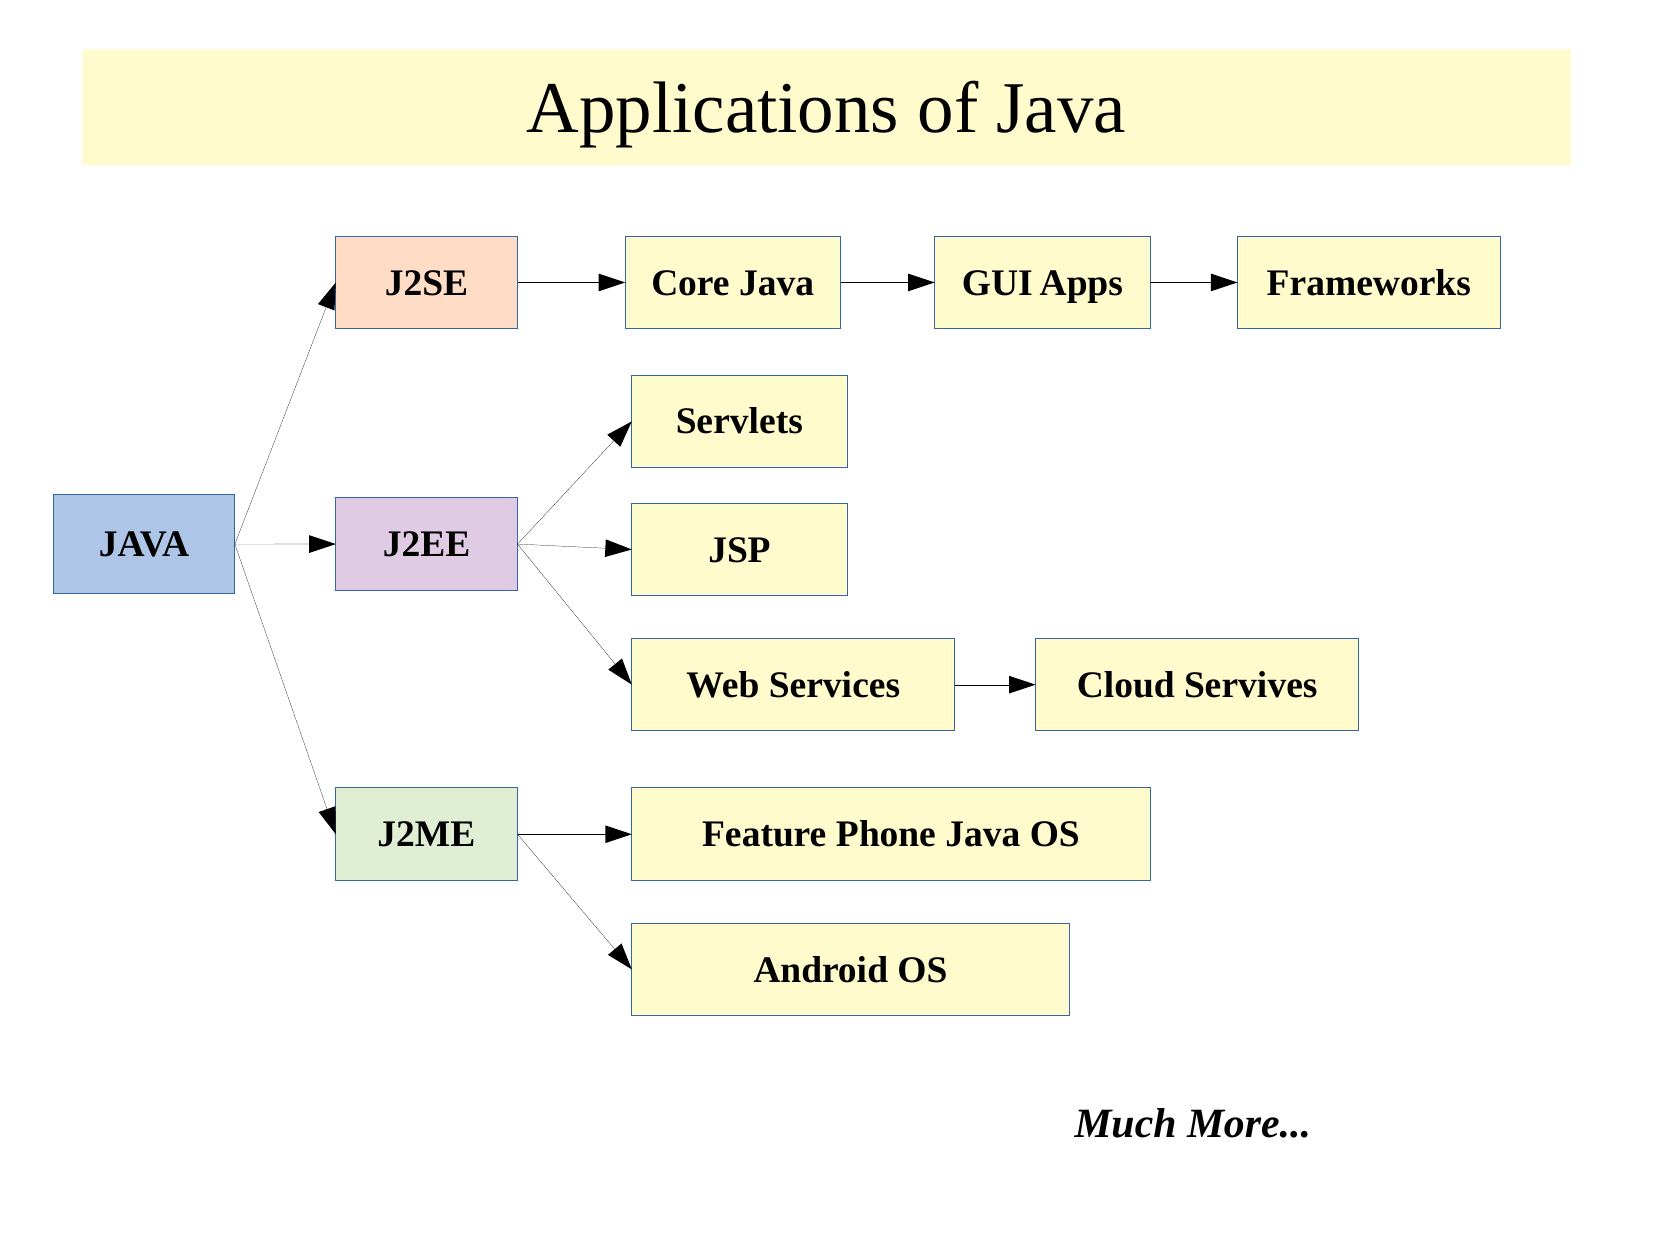

# Applications of Java
J2SE
Core Java
GUI Apps
Frameworks
Servlets
JAVA
J2EE
JSP
Web Services
Cloud Servives
J2ME
Feature Phone Java OS
Android OS
Much More...